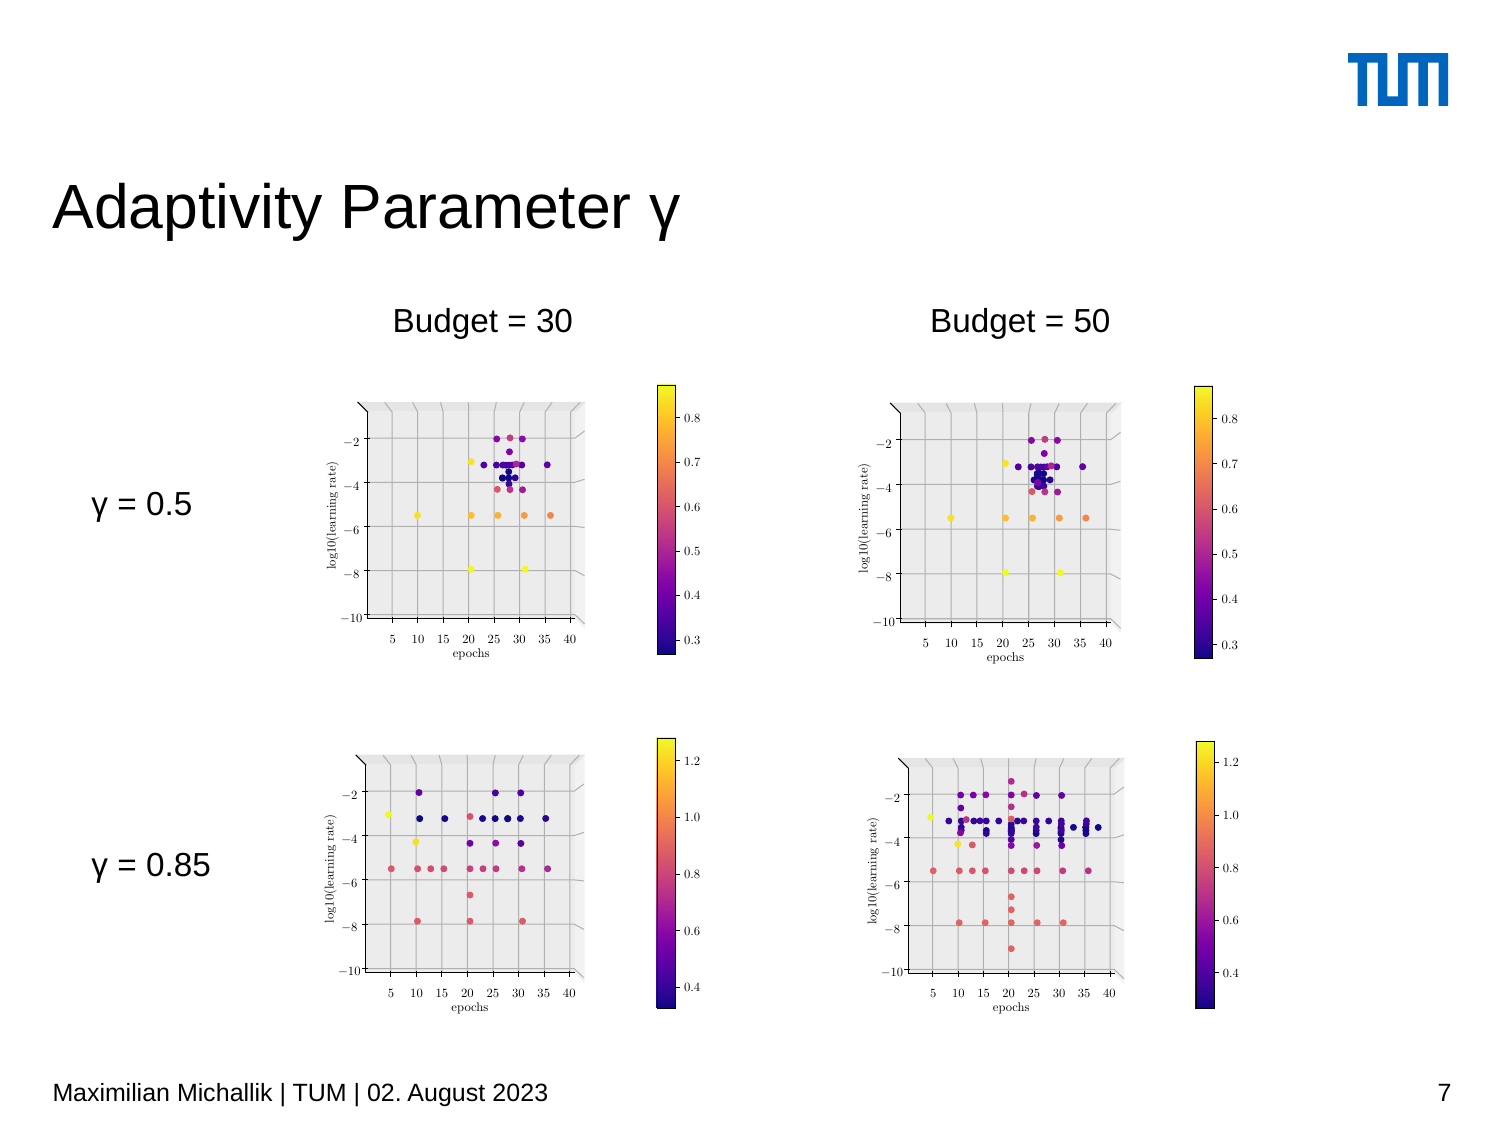

# Adaptivity Parameter γ
Budget = 30
Budget = 50
γ = 0.5
γ = 0.85
Maximilian Michallik | TUM | 02. August 2023
7